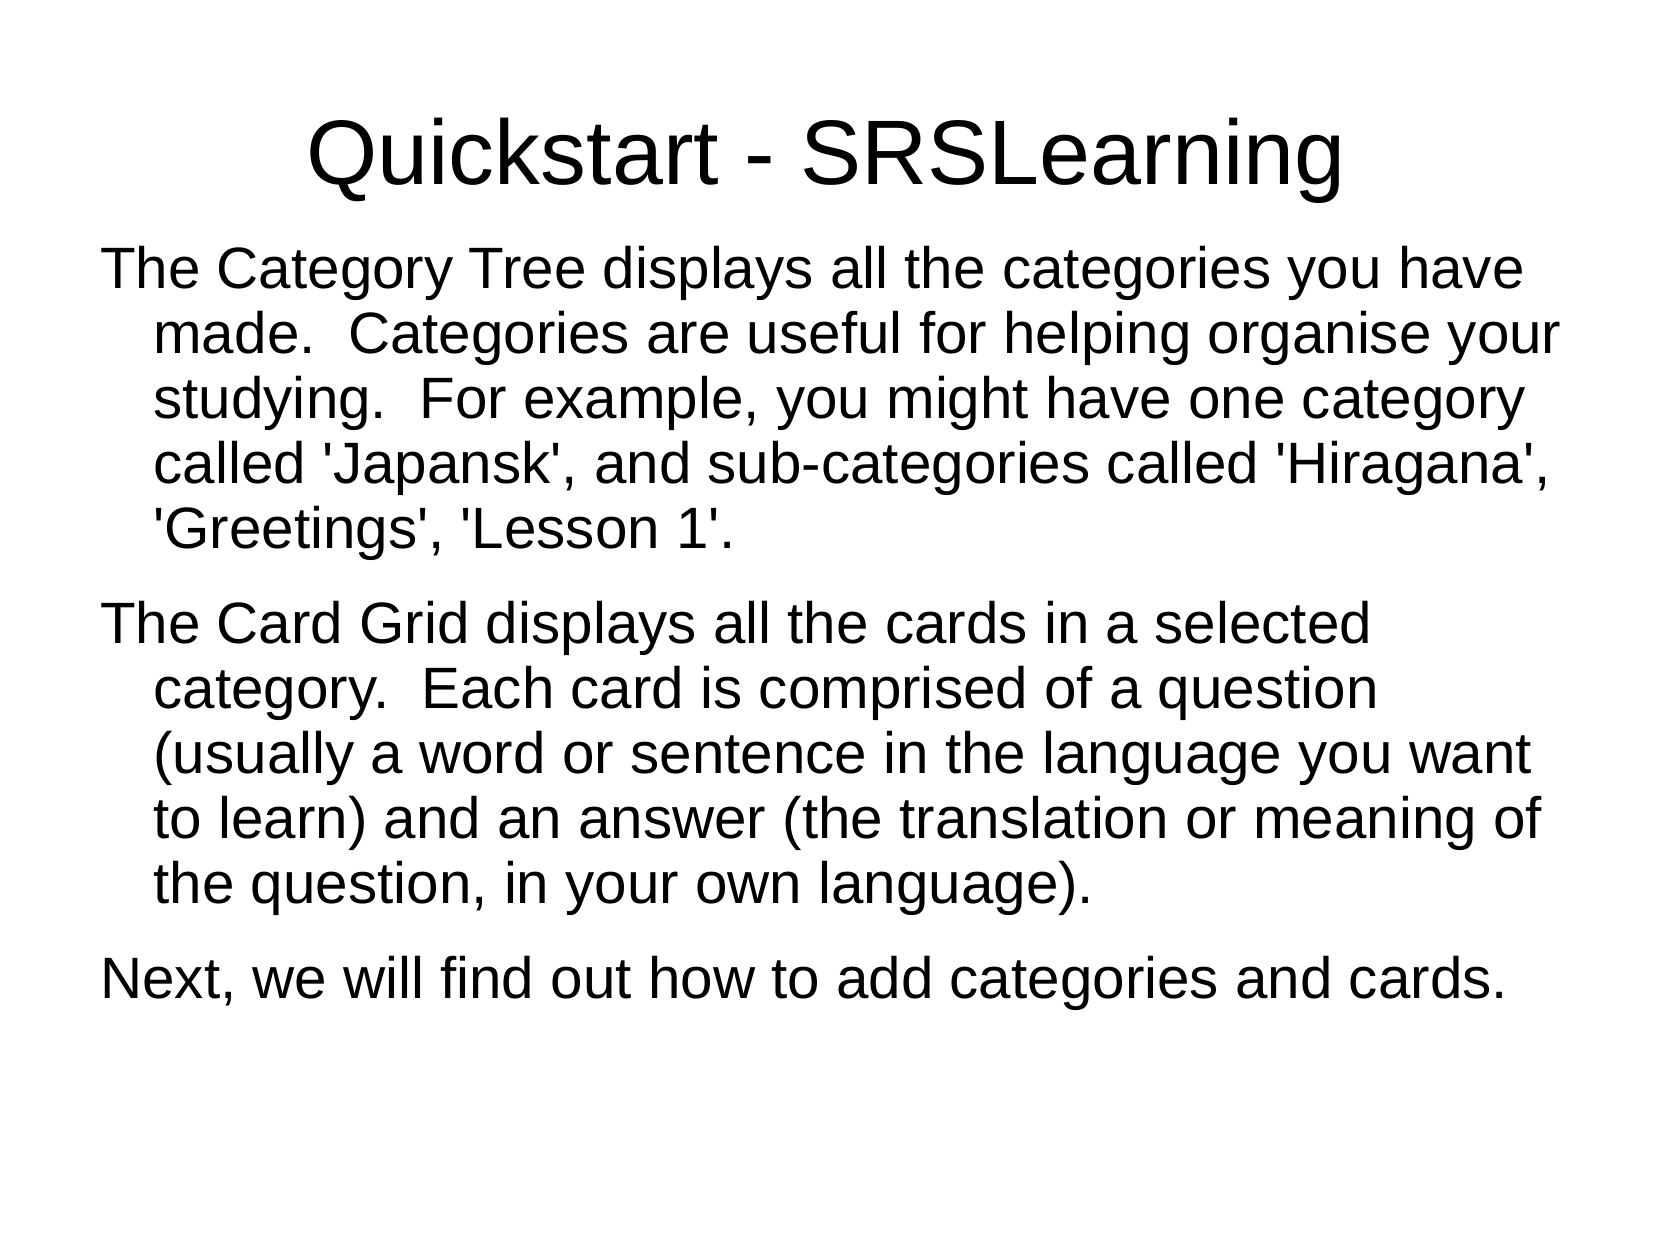

# Quickstart - SRSLearning
The Category Tree displays all the categories you have made. Categories are useful for helping organise your studying. For example, you might have one category called 'Japansk', and sub-categories called 'Hiragana', 'Greetings', 'Lesson 1'.
The Card Grid displays all the cards in a selected category. Each card is comprised of a question (usually a word or sentence in the language you want to learn) and an answer (the translation or meaning of the question, in your own language).
Next, we will find out how to add categories and cards.